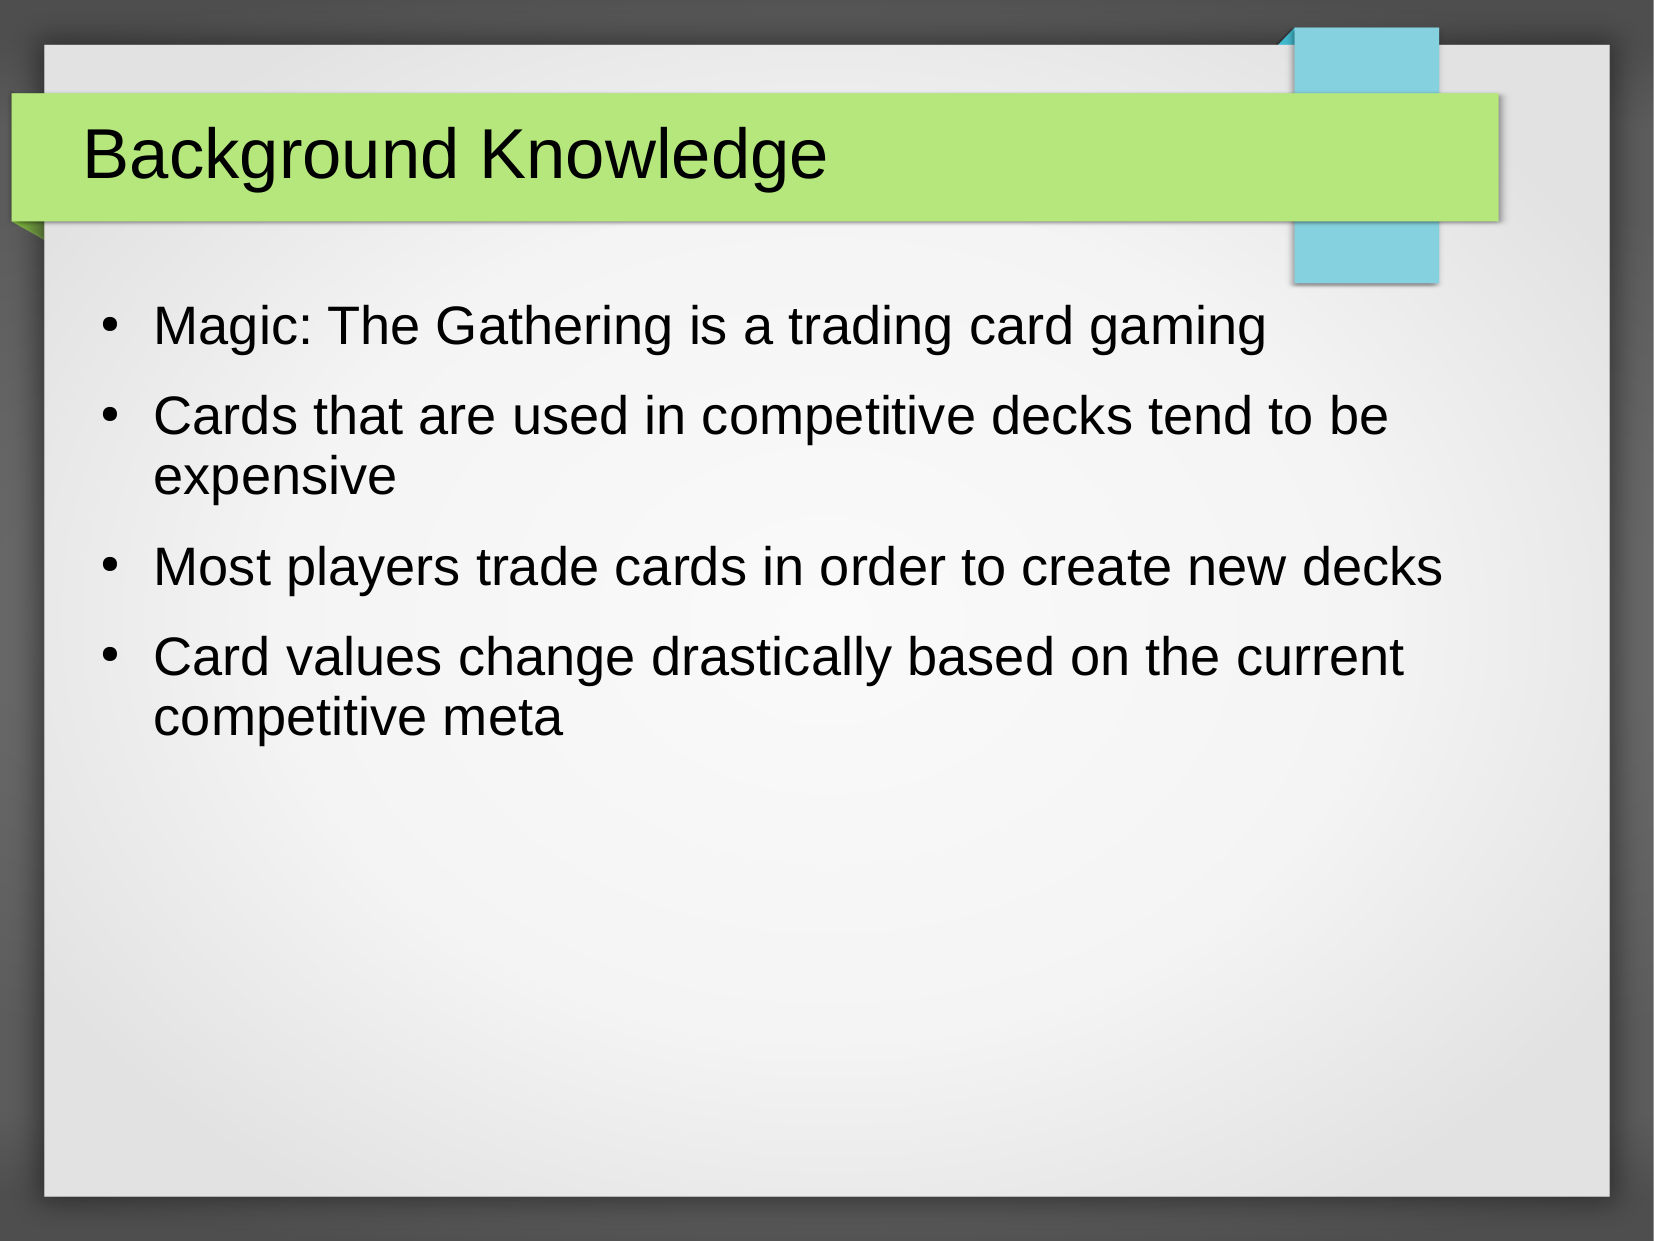

# Background Knowledge
Magic: The Gathering is a trading card gaming
Cards that are used in competitive decks tend to be expensive
Most players trade cards in order to create new decks
Card values change drastically based on the current competitive meta